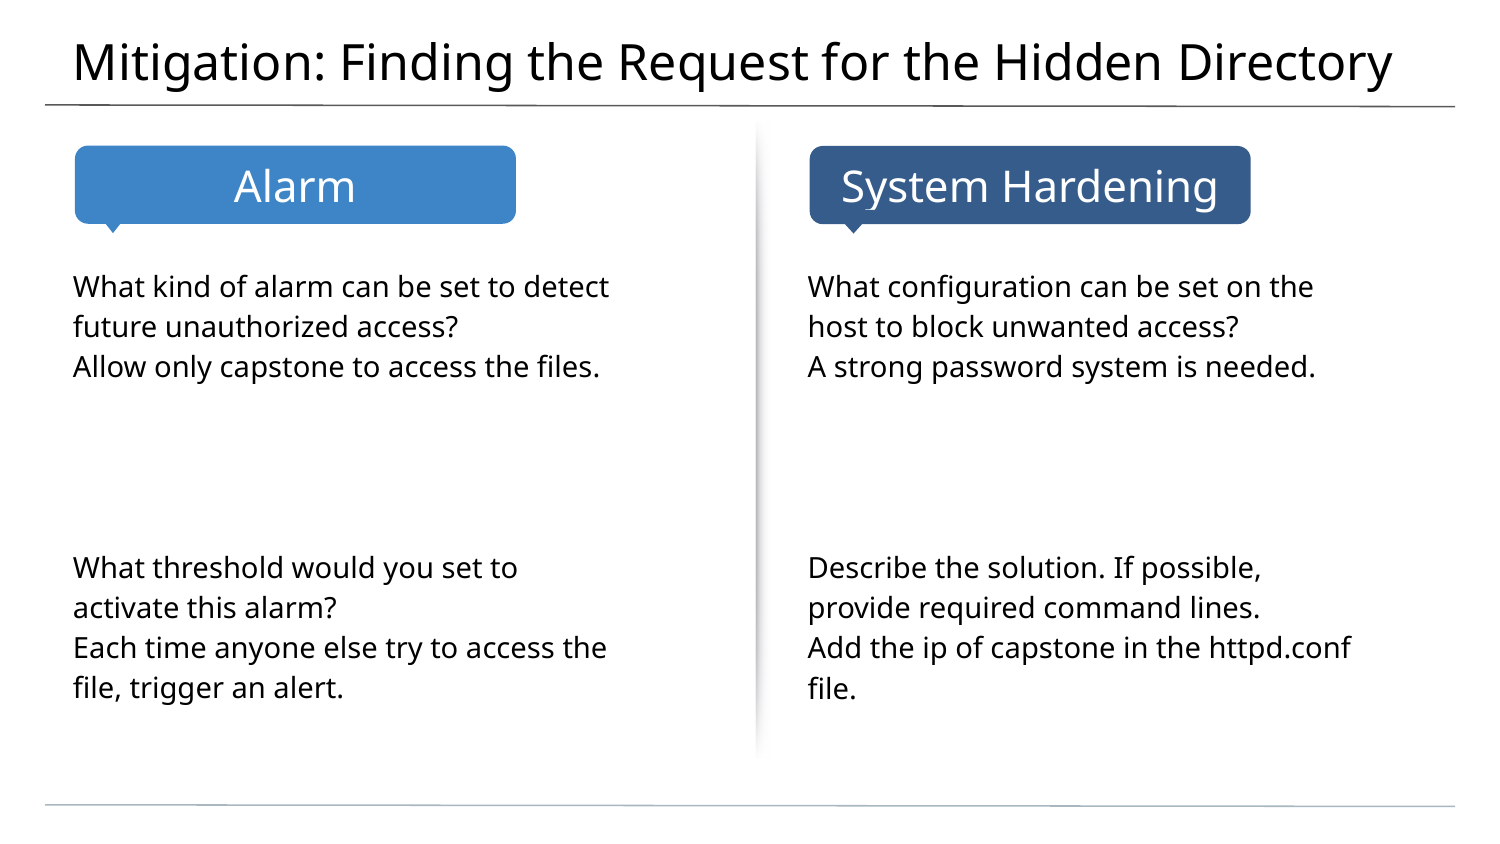

# Mitigation: Finding the Request for the Hidden Directory
What kind of alarm can be set to detect future unauthorized access?
Allow only capstone to access the files.
What threshold would you set to activate this alarm?
Each time anyone else try to access the file, trigger an alert.
What configuration can be set on the host to block unwanted access?
A strong password system is needed.
Describe the solution. If possible, provide required command lines.
Add the ip of capstone in the httpd.conf file.